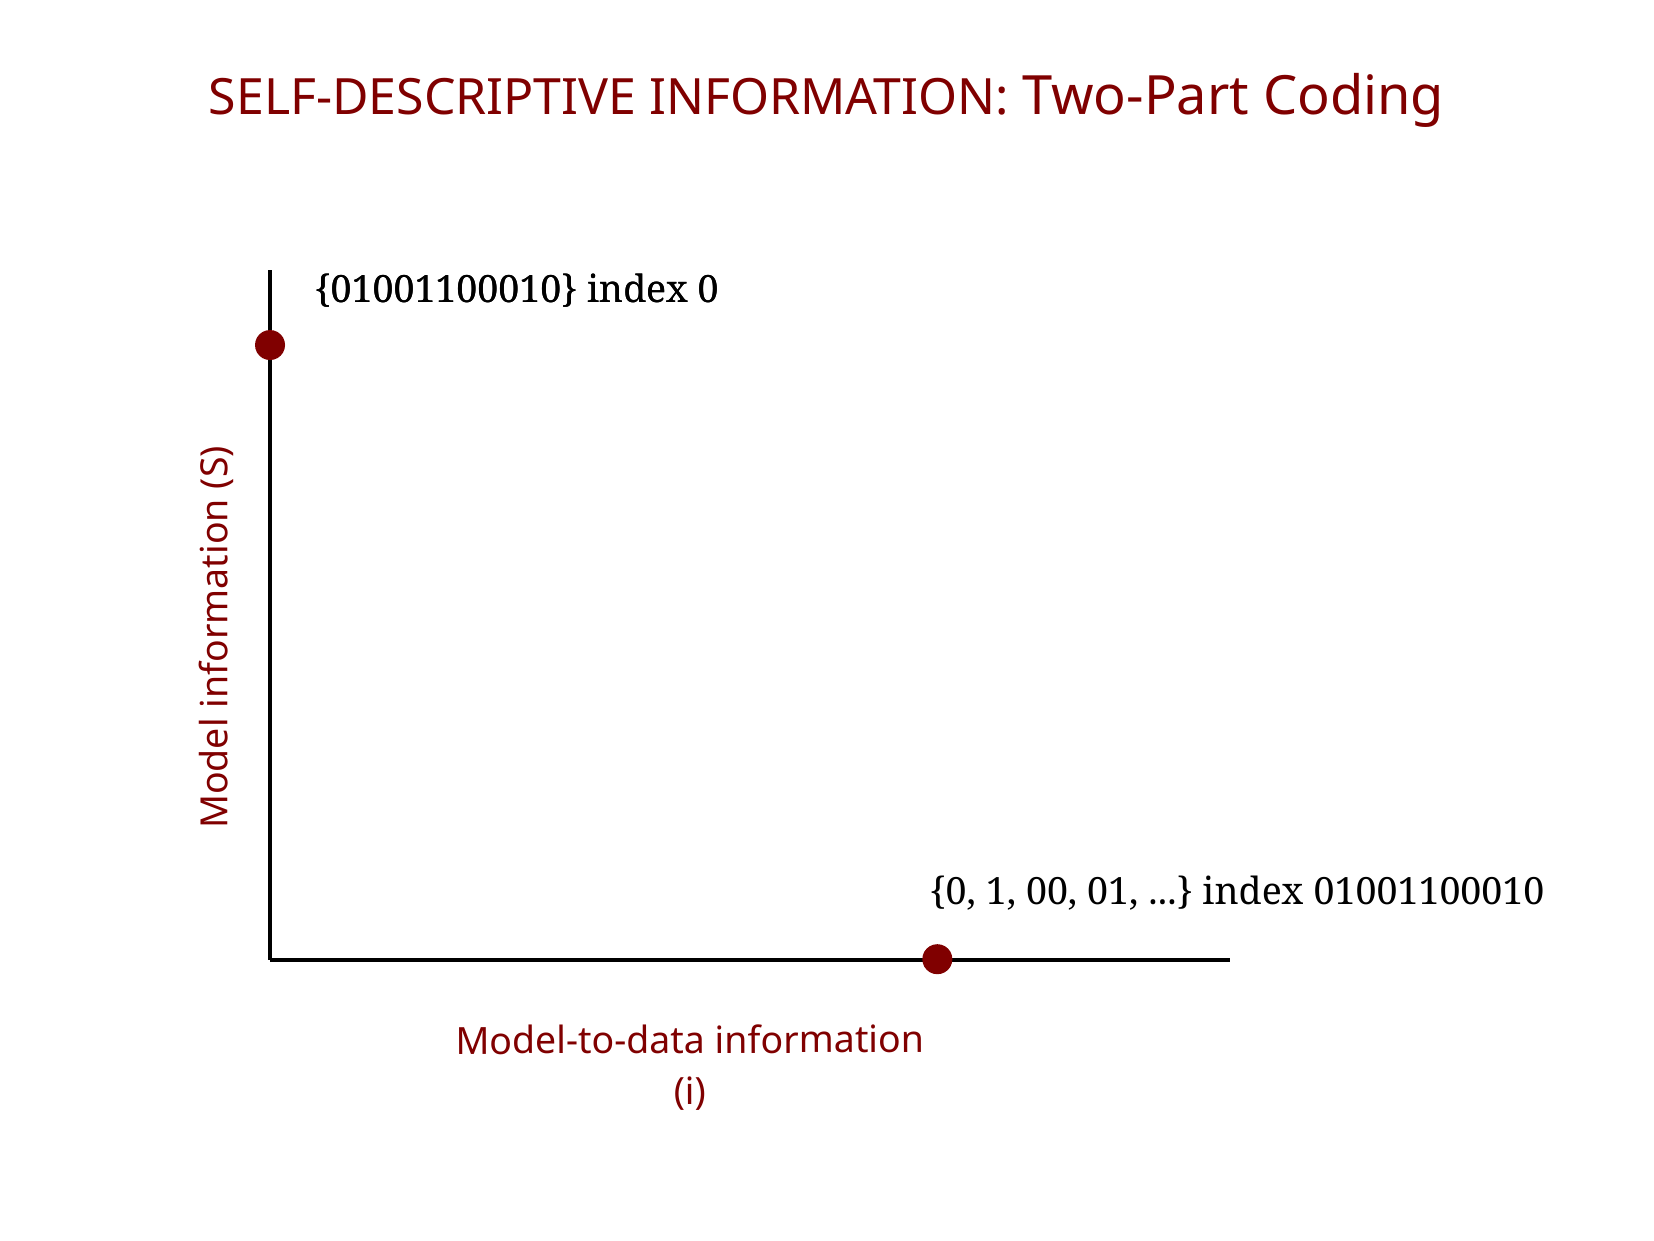

# SELF-DESCRIPTIVE INFORMATION: Two-Part Coding
{01001100010} index 0
{01001100010} index 0
Model information (S)
{0, 1, 00, 01, ...} index 01001100010
Model-to-data information (i)